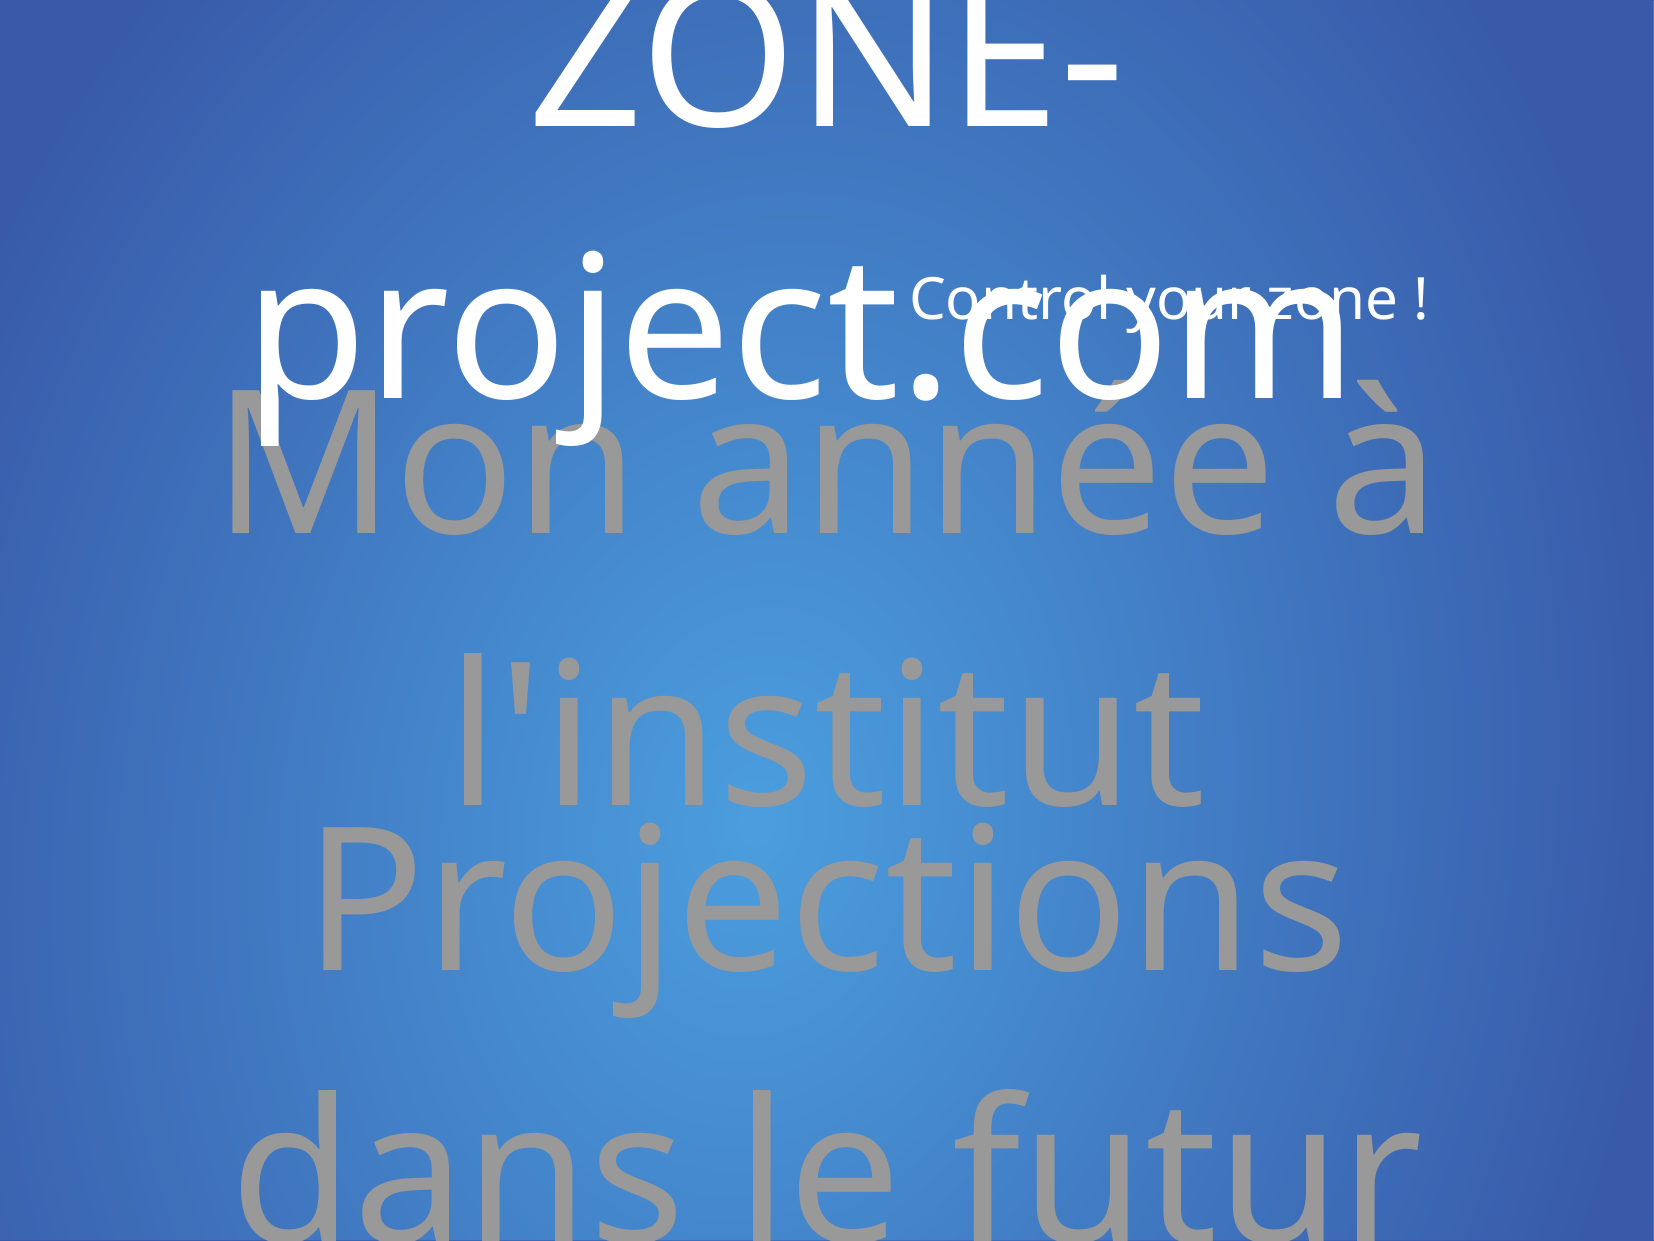

ZONE-project.com
Control your zone !
# Mon année à l'institut
Projections dans le futur